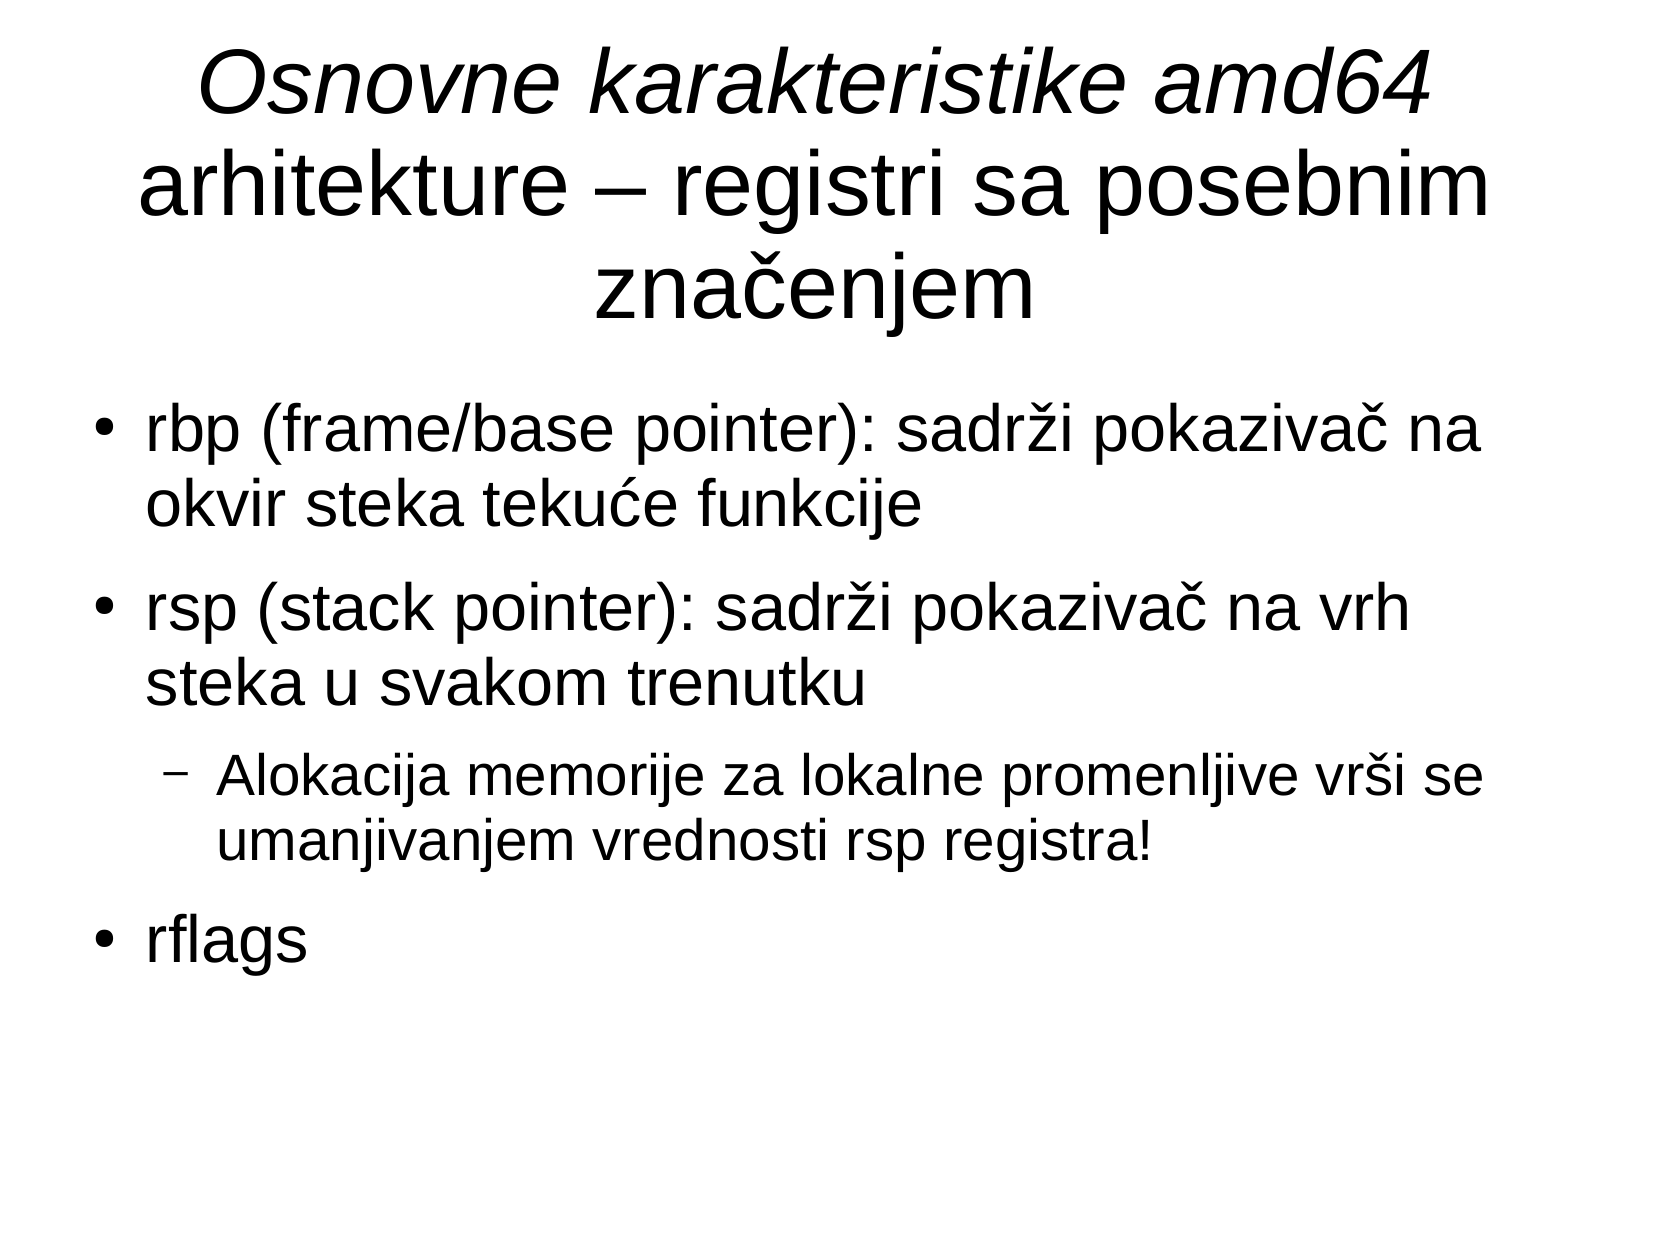

# Osnovne karakteristike amd64 arhitekture – registri sa posebnim značenjem
rbp (frame/base pointer): sadrži pokazivač na okvir steka tekuće funkcije
rsp (stack pointer): sadrži pokazivač na vrh steka u svakom trenutku
Alokacija memorije za lokalne promenljive vrši se umanjivanjem vrednosti rsp registra!
rflags